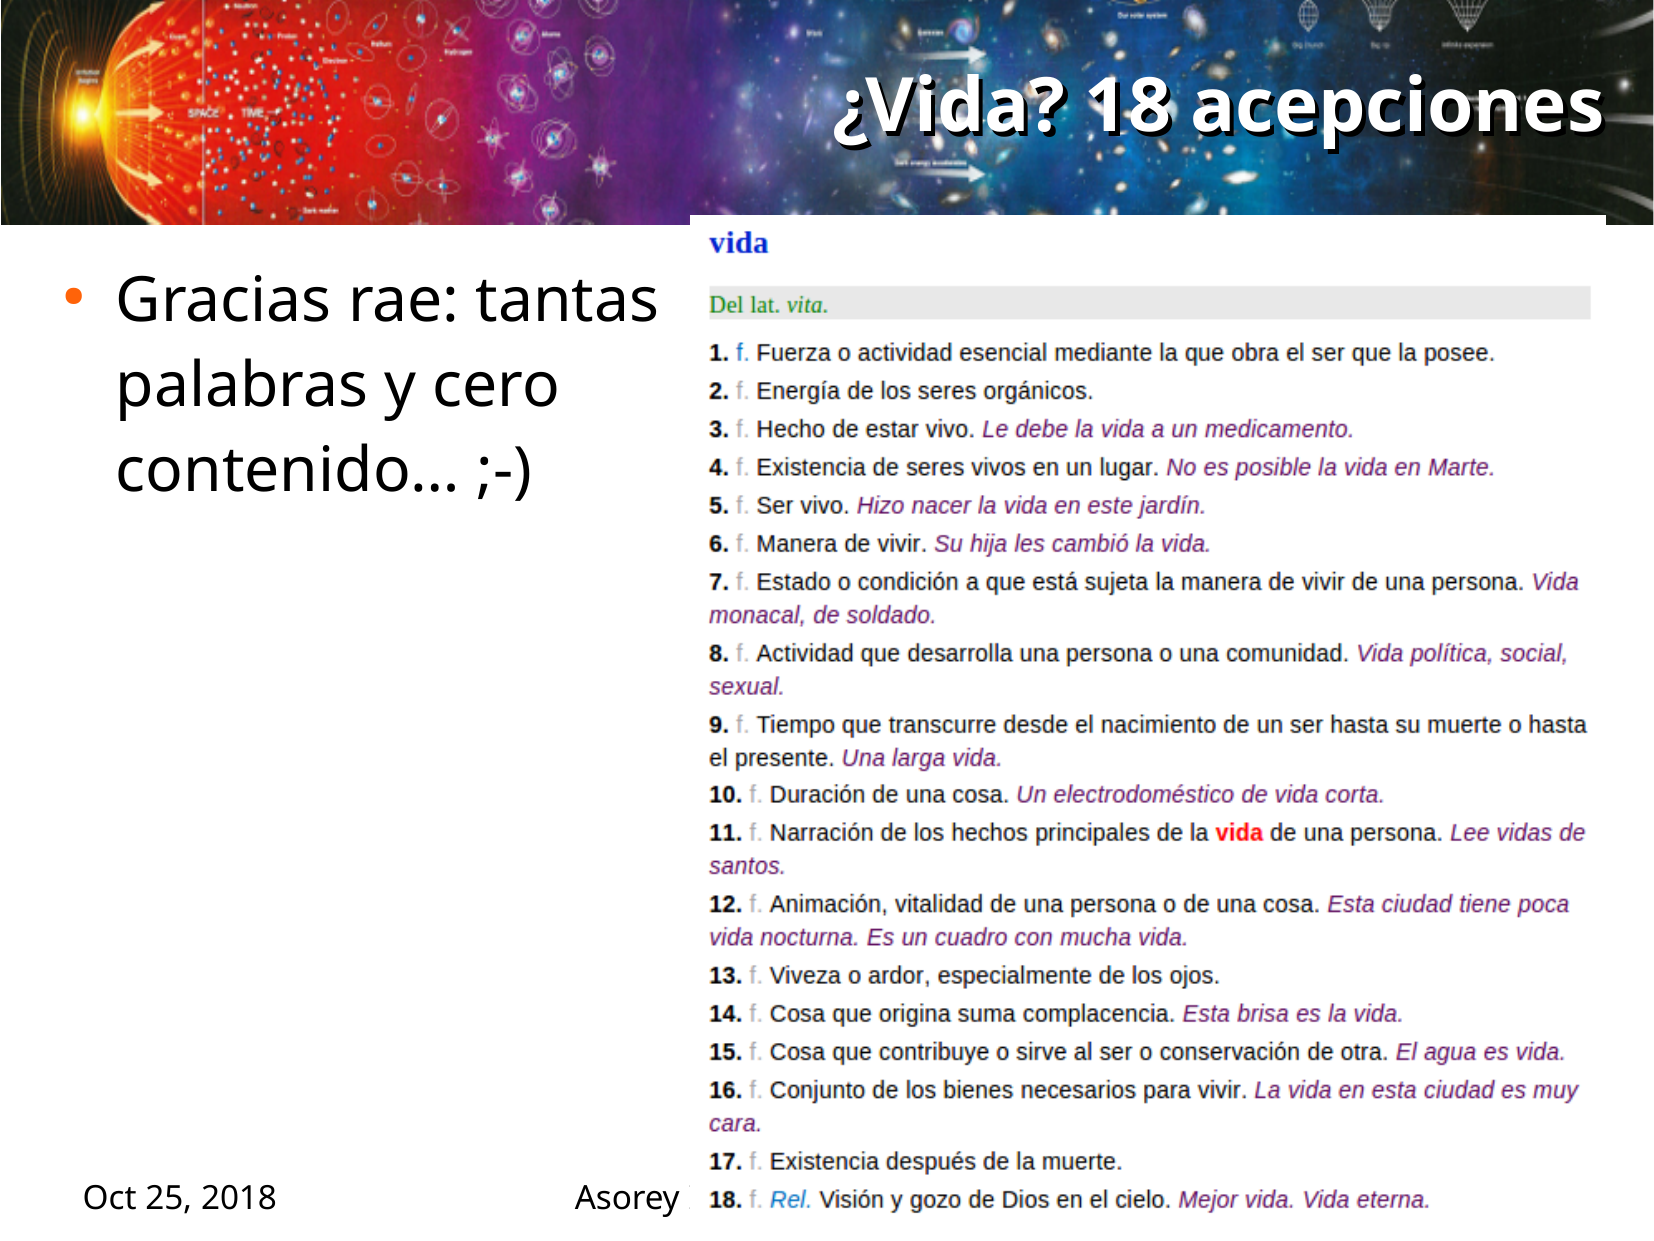

# ¿Vida? 18 acepciones
Gracias rae: tantas palabras y cero contenido… ;-)
Oct 25, 2018
Asorey IPAC 2018 U02C07 12/16
48